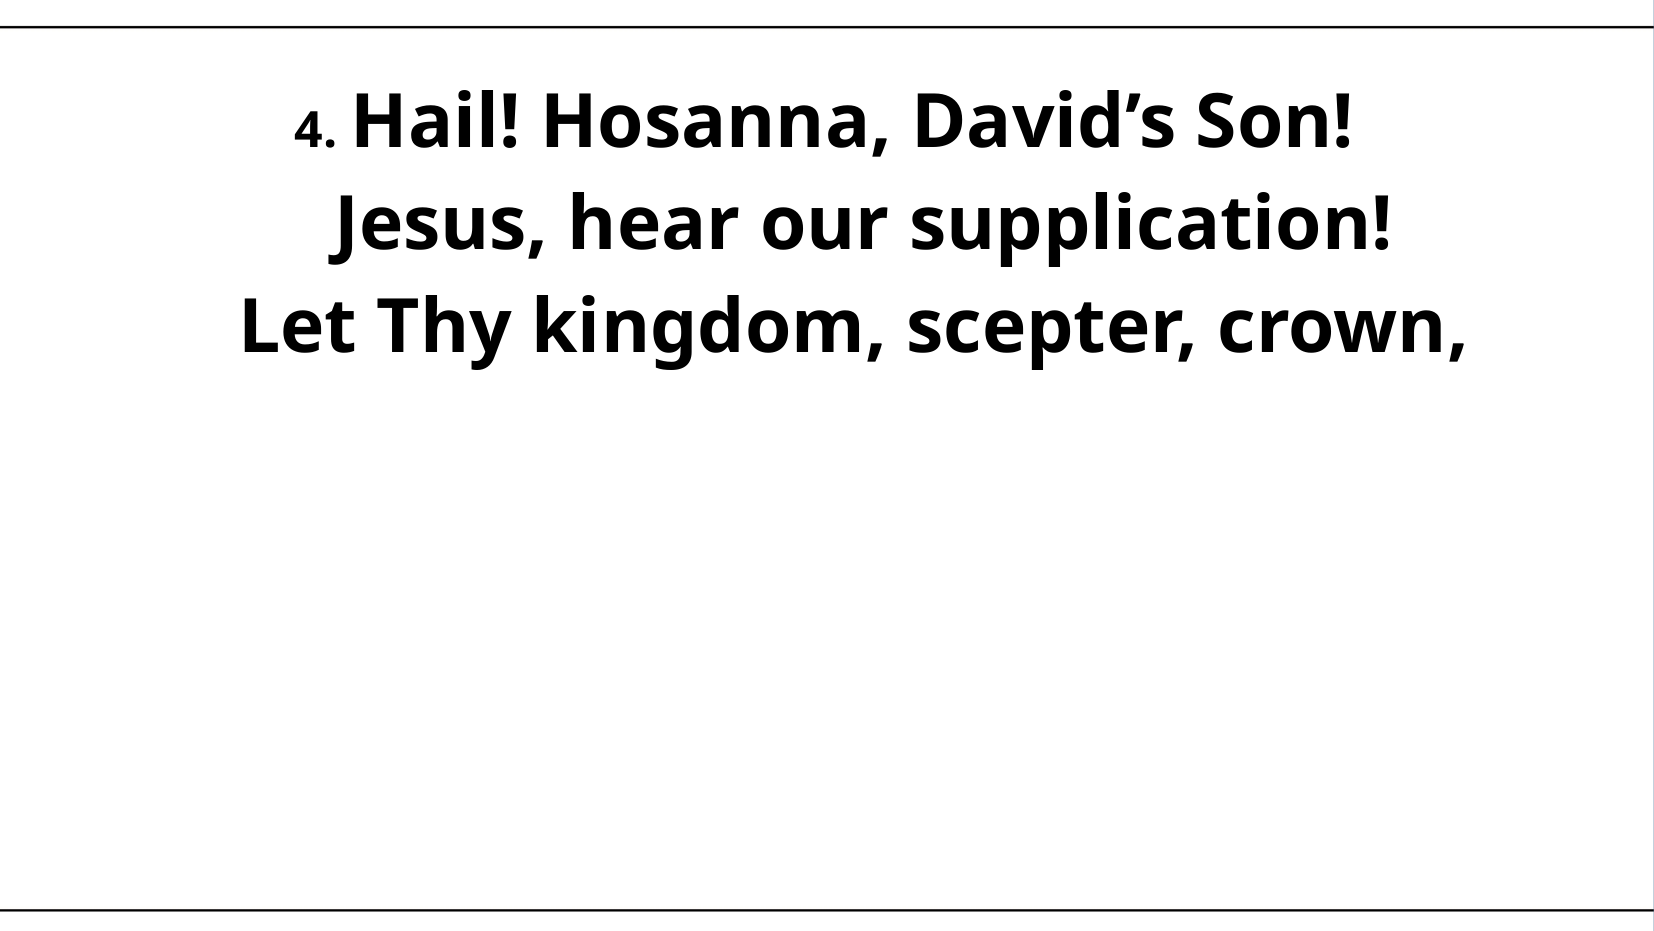

4. Hail! Hosanna, David’s Son!
 Jesus, hear our supplication!
 Let Thy kingdom, scepter, crown,